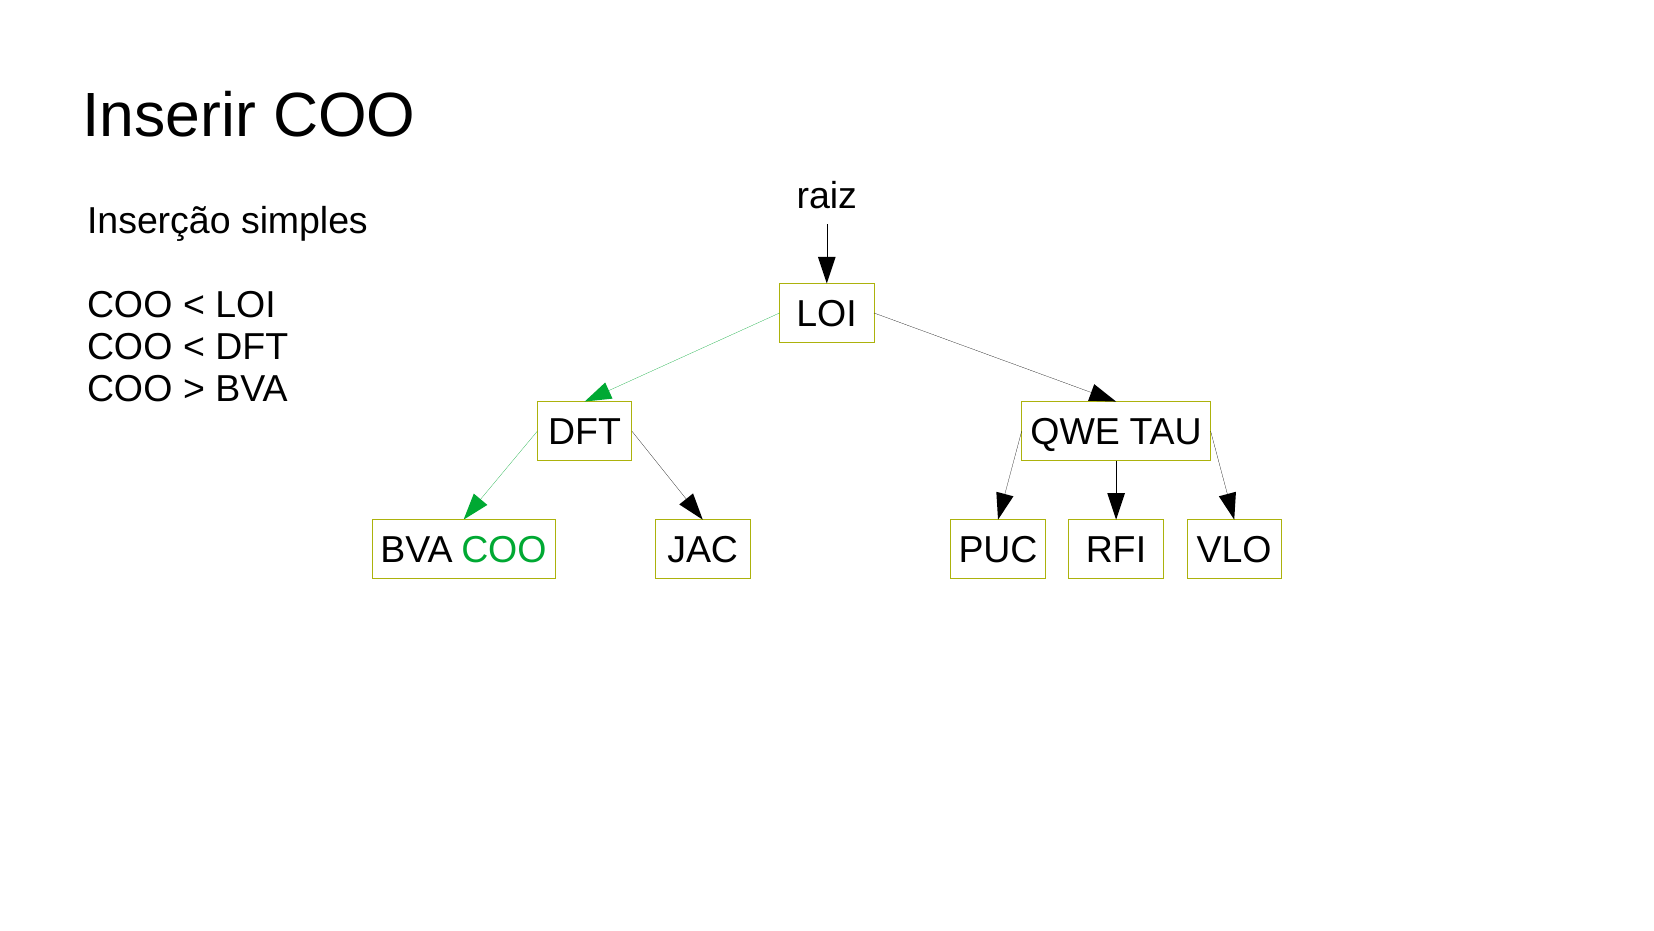

# Inserir COO
raiz
Inserção simples
COO < LOI
COO < DFT
COO > BVA
LOI
DFT
QWE TAU
BVA COO
JAC
PUC
RFI
VLO